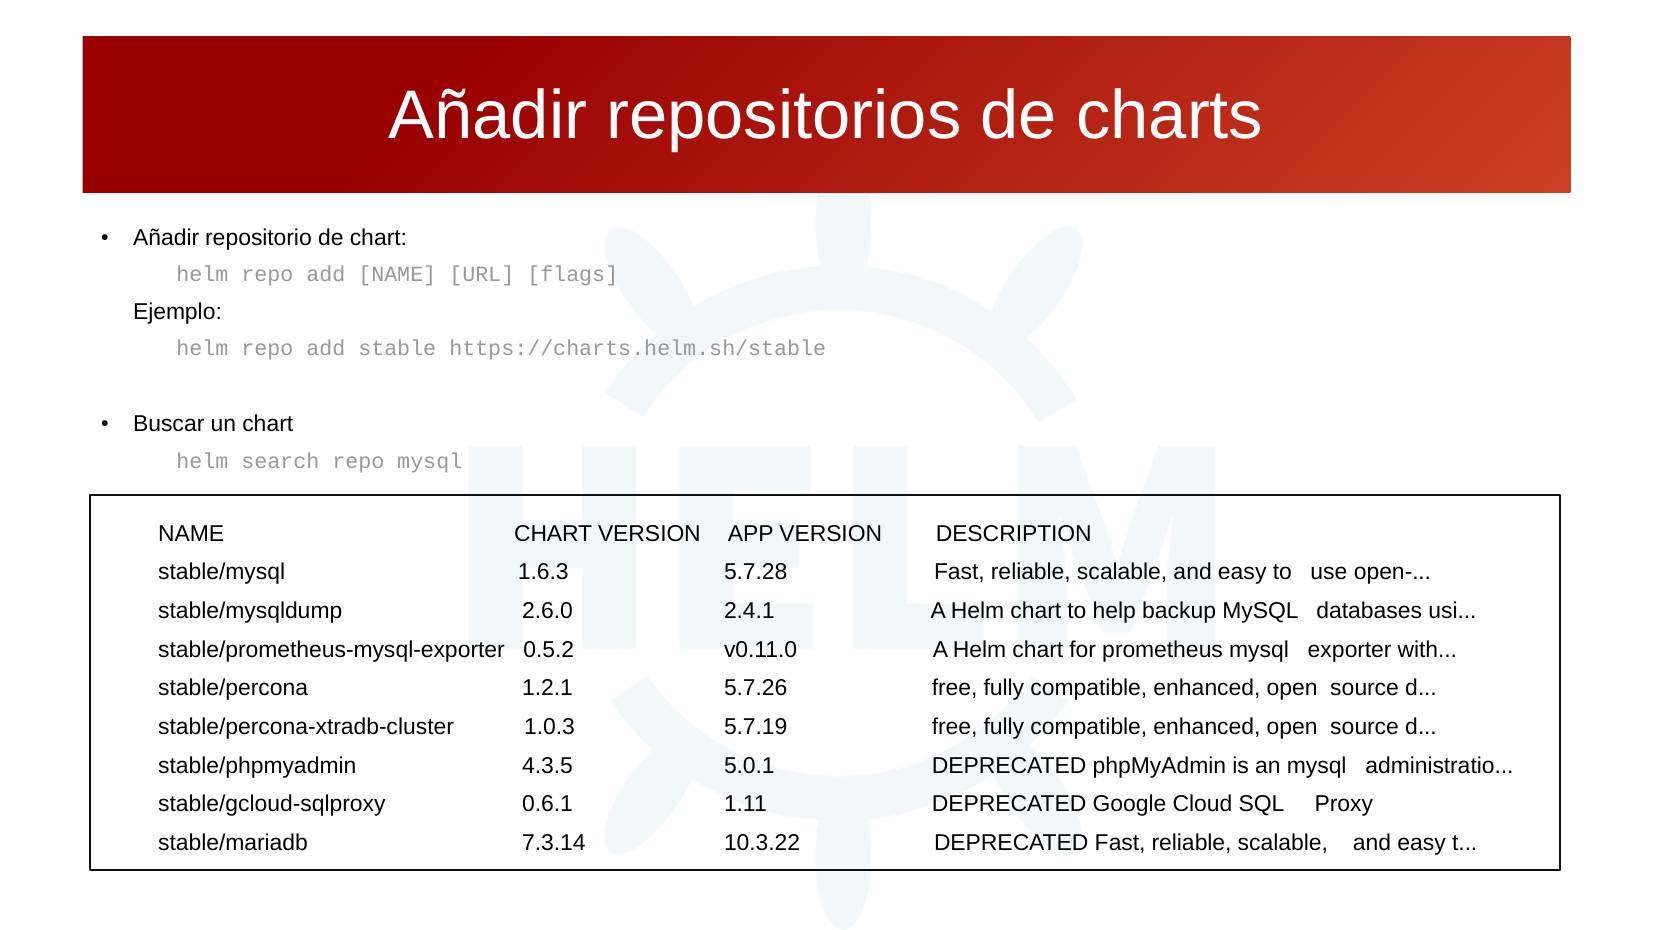

# Añadir repositorios de charts
Añadir repositorio de chart:
helm repo add [NAME] [URL] [flags]
Ejemplo:
helm repo add stable https://charts.helm.sh/stable
Buscar un chart
helm search repo mysql
 NAME 	 CHART VERSION	APP VERSION	 DESCRIPTION
 stable/mysql 	 				 1.6.3 	 5.7.28 	 Fast, reliable, scalable, and easy to use open-...
 stable/mysqldump 	 2.6.0 			 2.4.1 	 A Helm chart to help backup MySQL databases usi...
 stable/prometheus-mysql-exporter 0.5.2 	 v0.11.0 	 A Helm chart for prometheus mysql exporter with...
 stable/percona 	 1.2.1 	 5.7.26 	 free, fully compatible, enhanced, open source d...
 stable/percona-xtradb-cluster 	 1.0.3 	 5.7.19 	 free, fully compatible, enhanced, open source d...
 stable/phpmyadmin 	 4.3.5 	 5.0.1 	 DEPRECATED phpMyAdmin is an mysql administratio...
 stable/gcloud-sqlproxy 	 0.6.1 	 1.11 	 DEPRECATED Google Cloud SQL Proxy
 stable/mariadb 	 7.3.14 	 10.3.22 	 DEPRECATED Fast, reliable, scalable, and easy t...